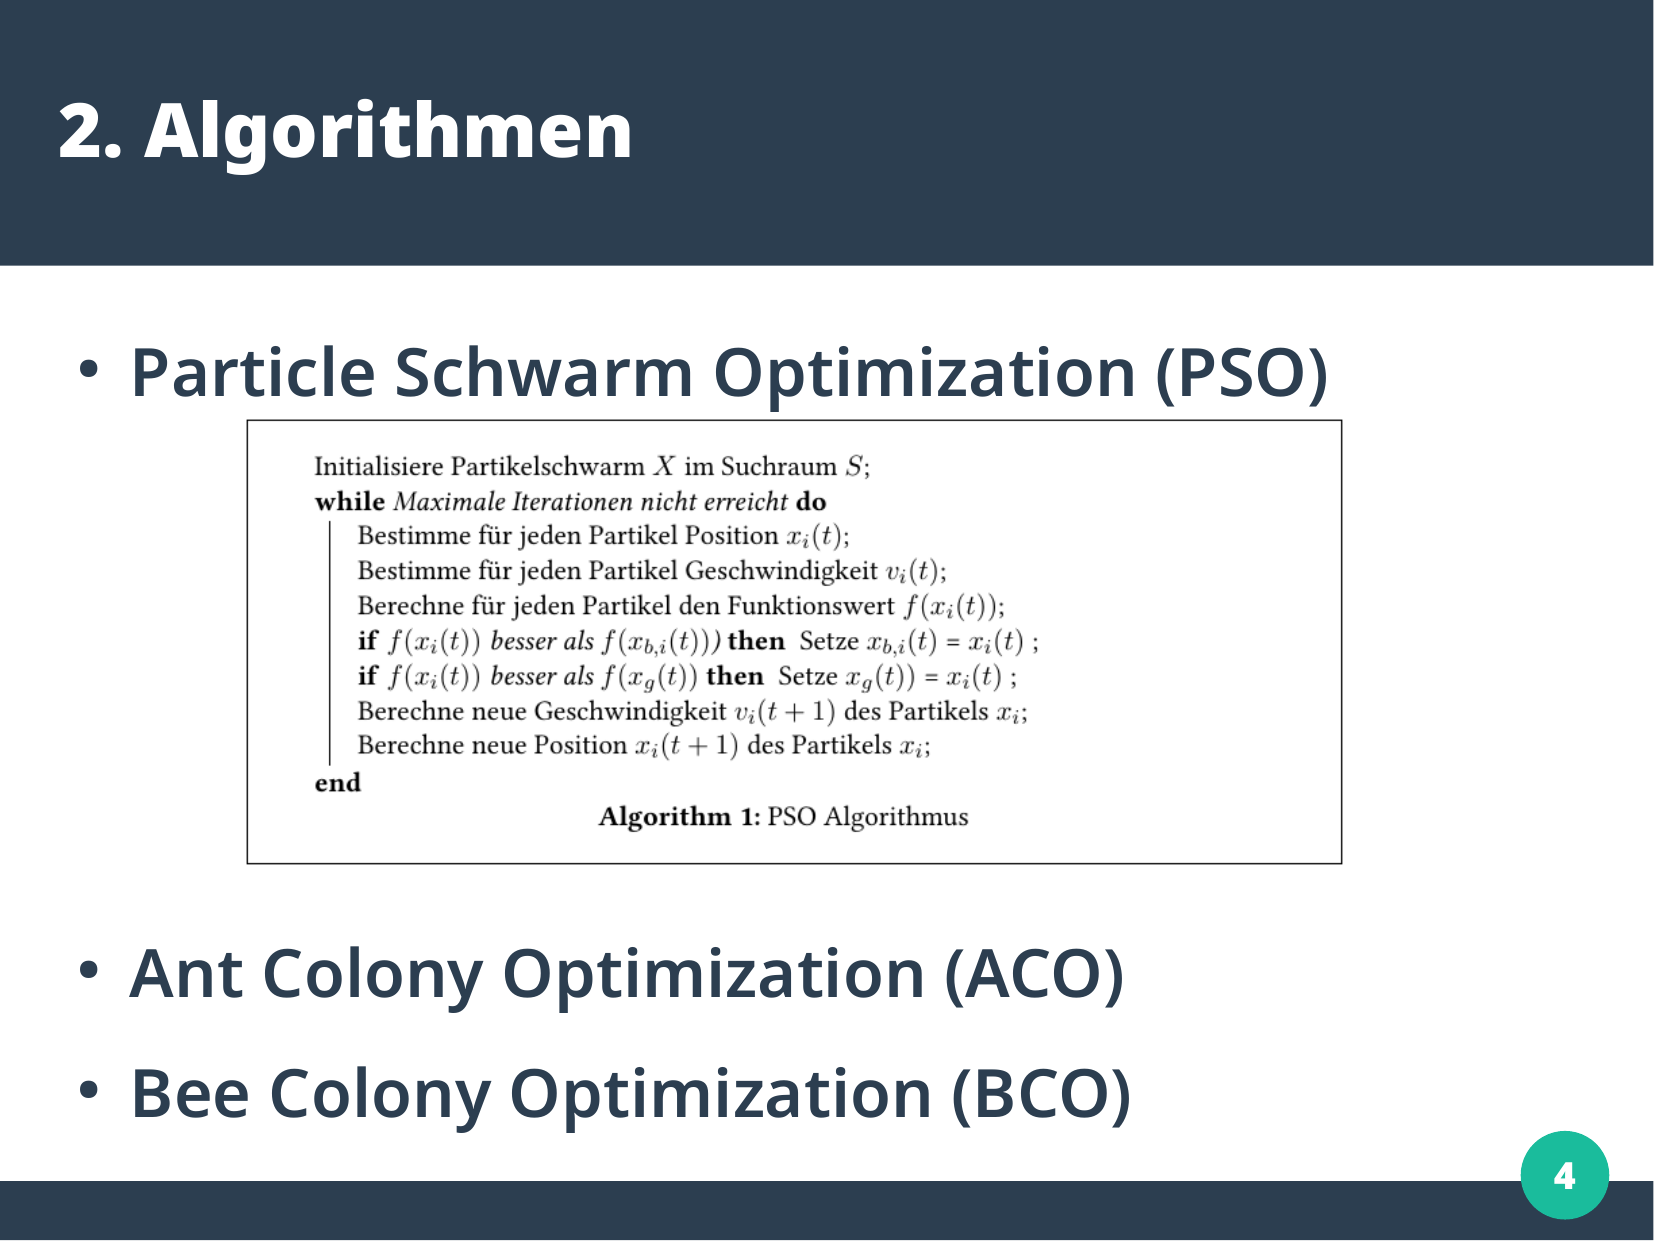

# 2. Algorithmen
Particle Schwarm Optimization (PSO)
Ant Colony Optimization (ACO)
Bee Colony Optimization (BCO)
4